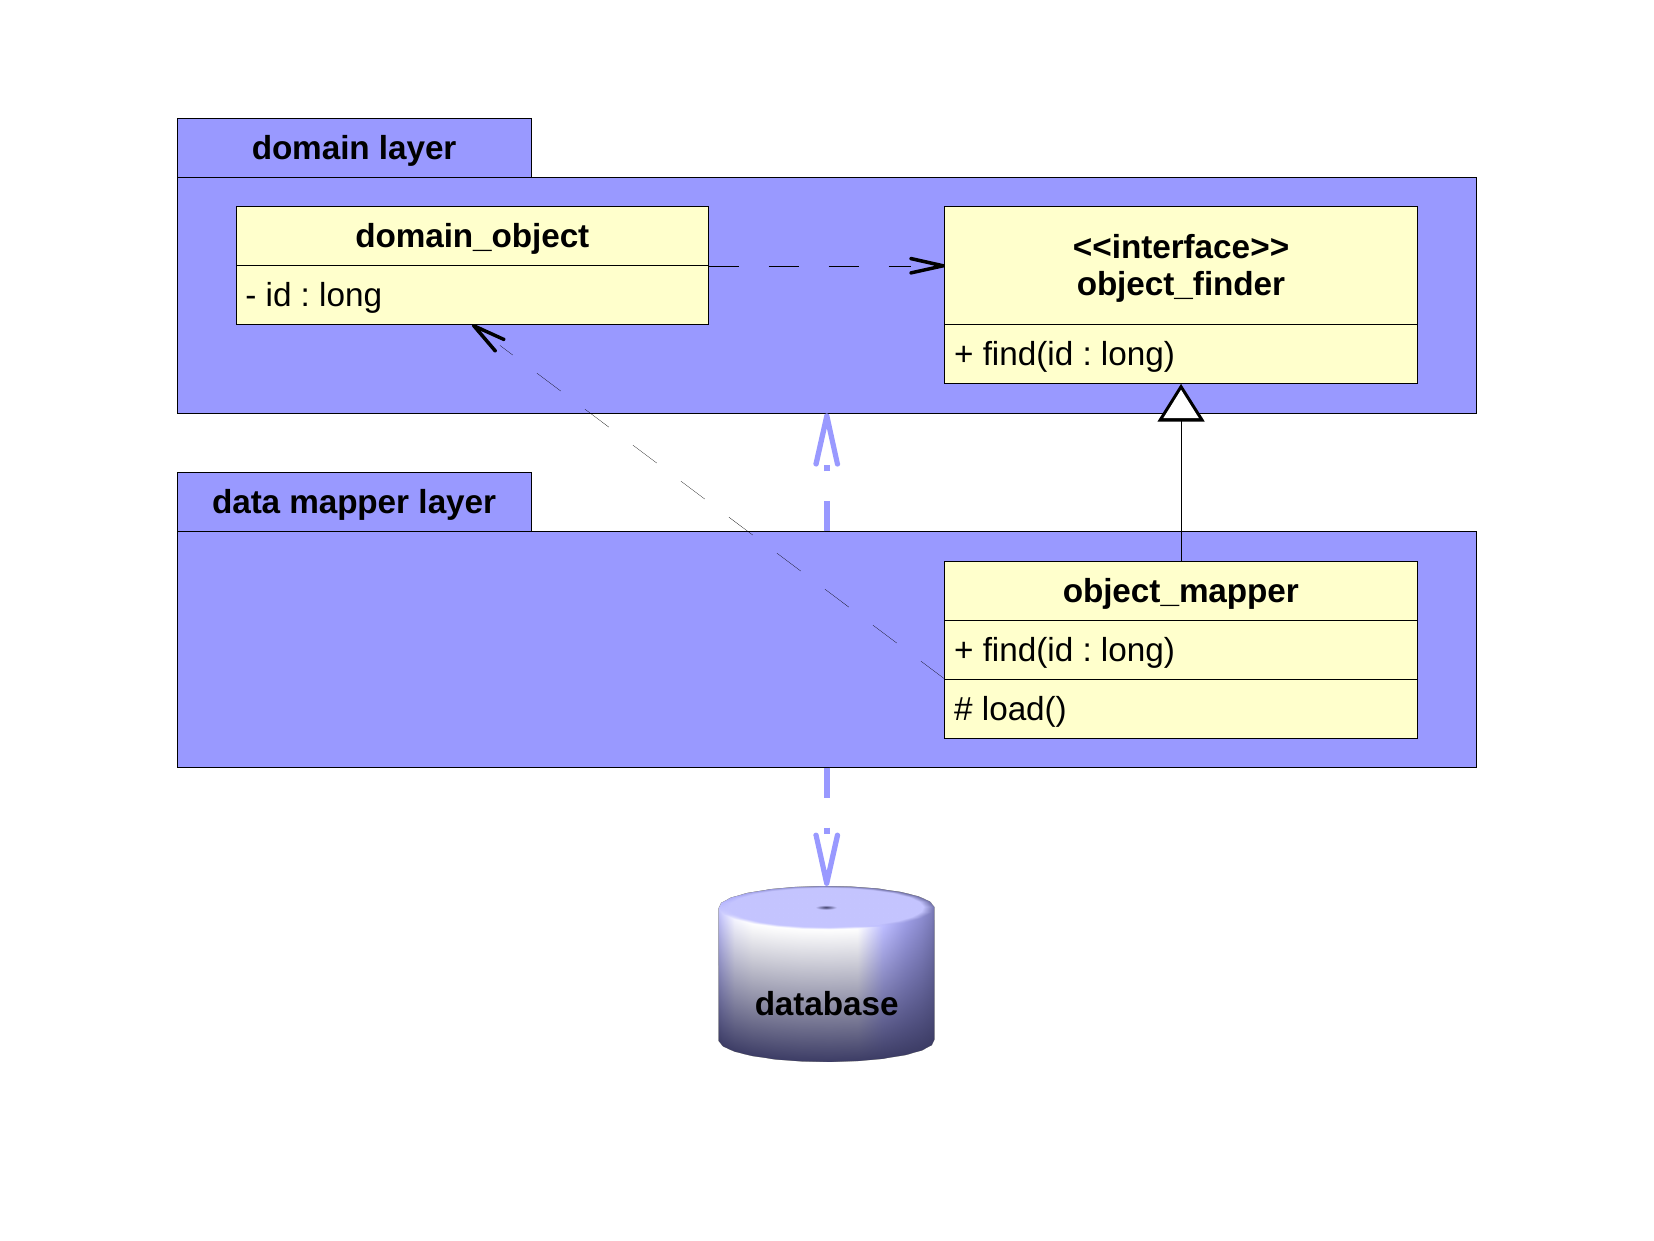

domain layer
domain_object
 - id : long
<<interface>>
object_finder
 + find(id : long)
data mapper layer
object_mapper
 + find(id : long)
 # load()
database